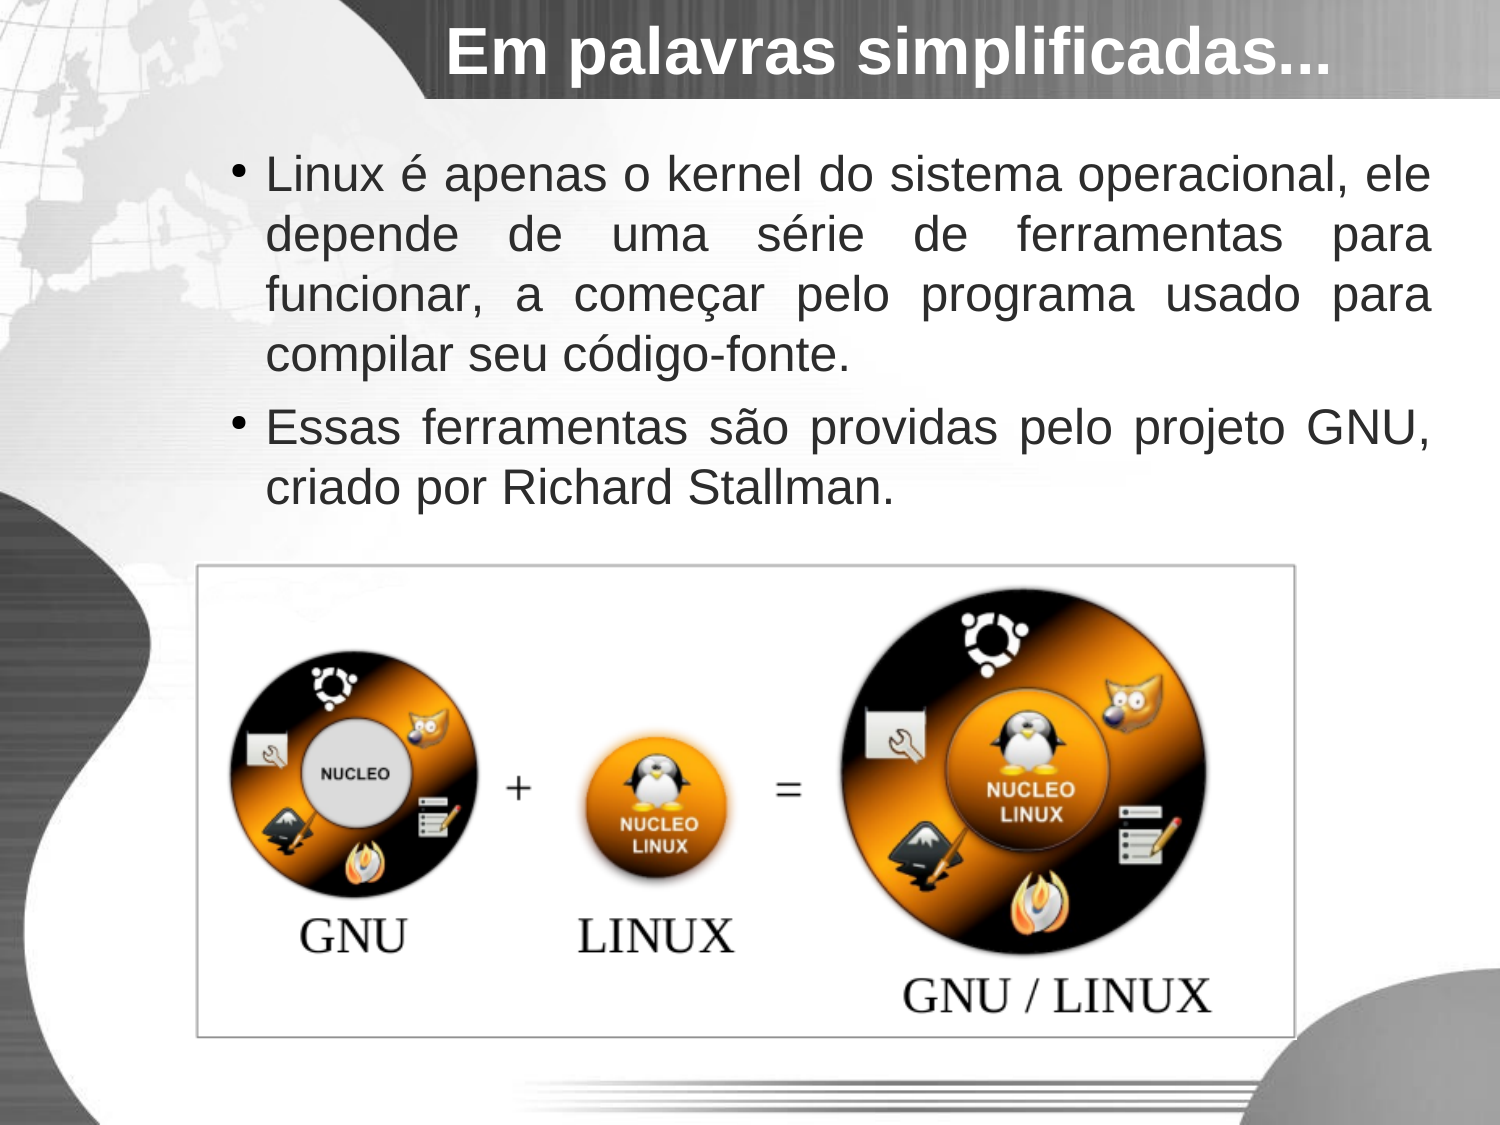

# Em palavras simplificadas...
Linux é apenas o kernel do sistema operacional, ele depende de uma série de ferramentas para funcionar, a começar pelo programa usado para compilar seu código-fonte.
Essas ferramentas são providas pelo projeto GNU, criado por Richard Stallman.